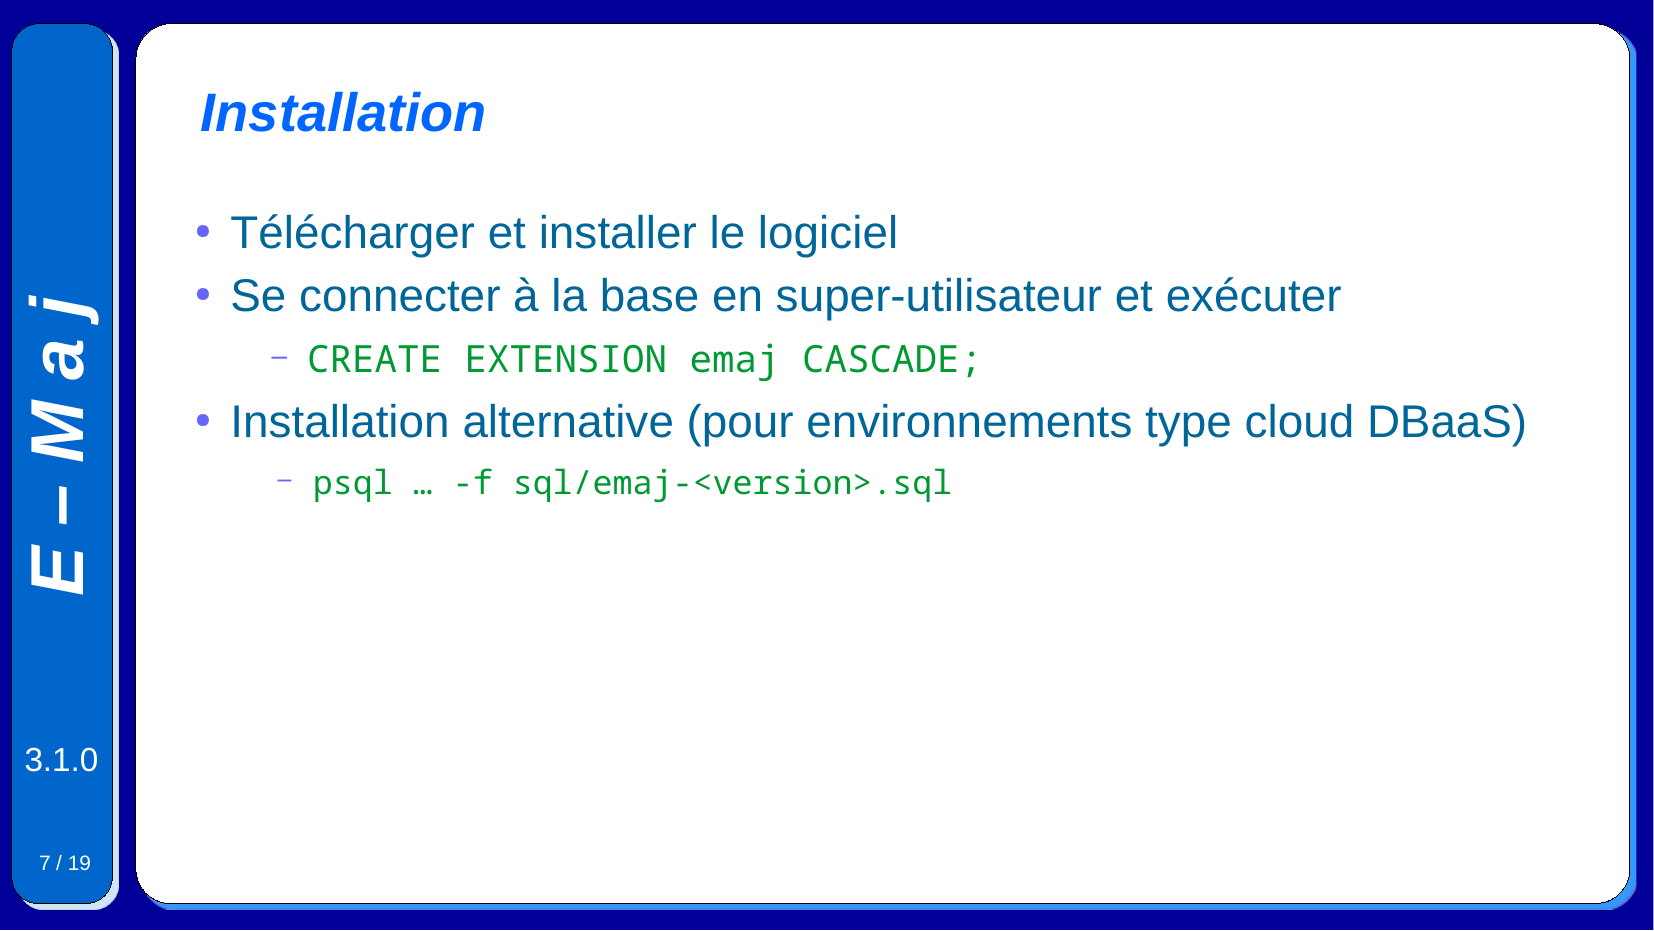

# Installation
Télécharger et installer le logiciel
Se connecter à la base en super-utilisateur et exécuter
CREATE EXTENSION emaj CASCADE;
Installation alternative (pour environnements type cloud DBaaS)
psql … -f sql/emaj-<version>.sql